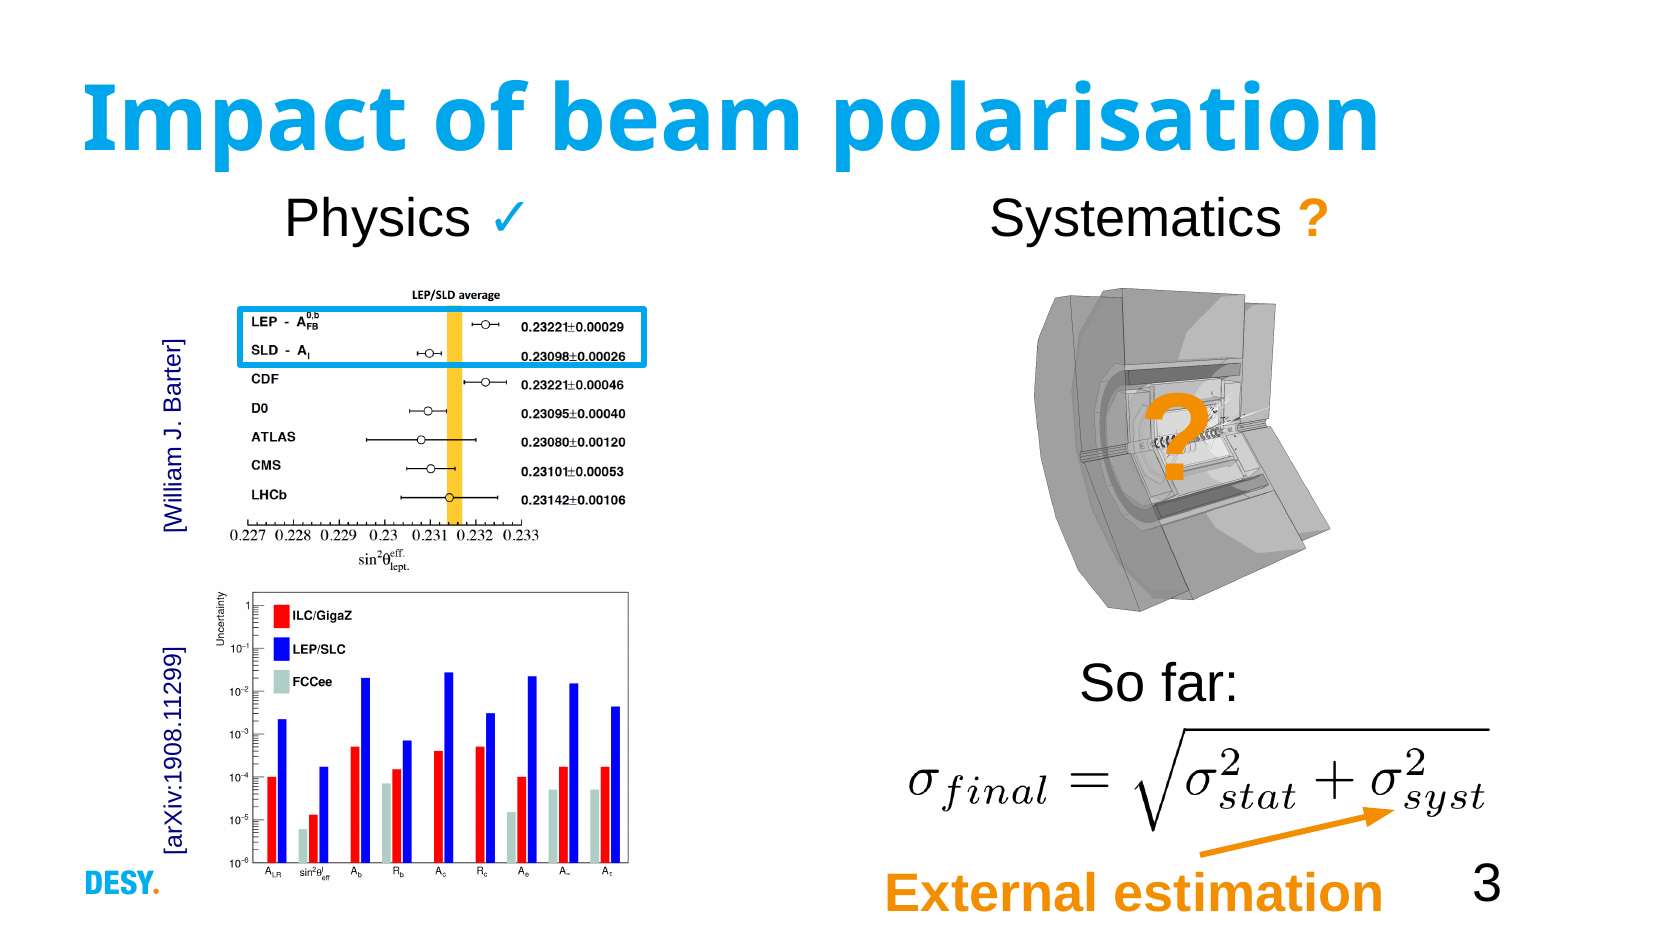

# Impact of beam polarisation
Physics ✓
Systematics ?
[William J. Barter]
?
So far:
[arXiv:1908.11299]
External estimation